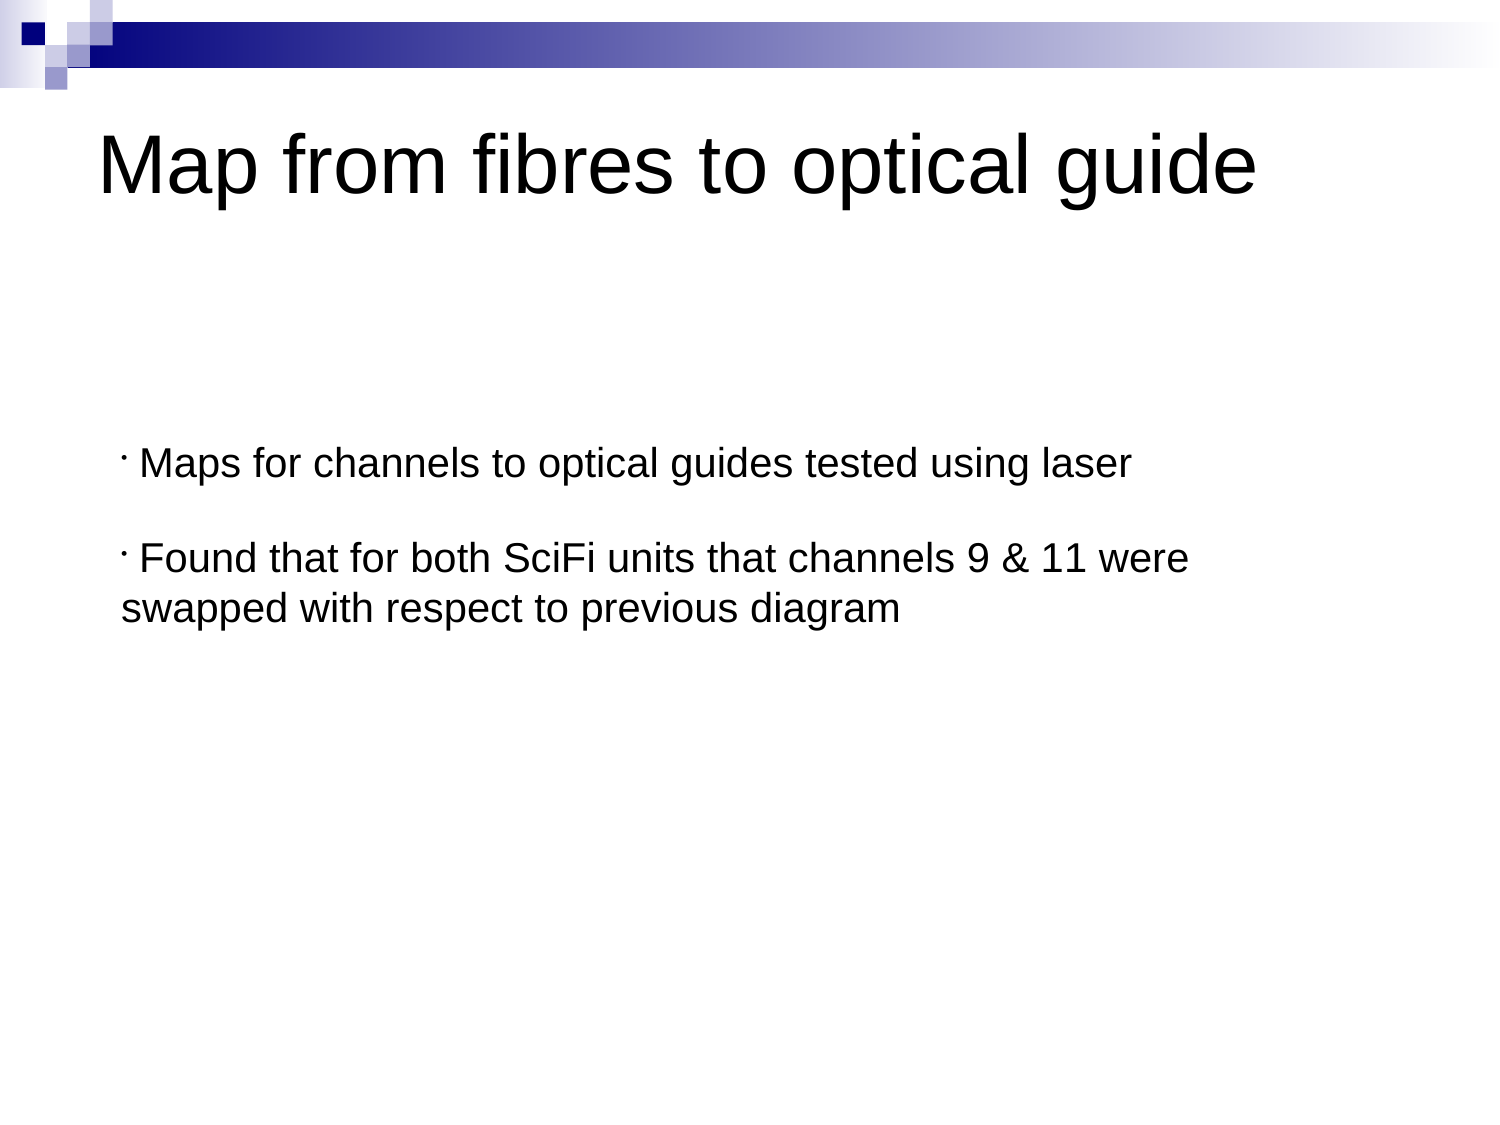

# Map from fibres to optical guide
 Maps for channels to optical guides tested using laser
 Found that for both SciFi units that channels 9 & 11 were swapped with respect to previous diagram